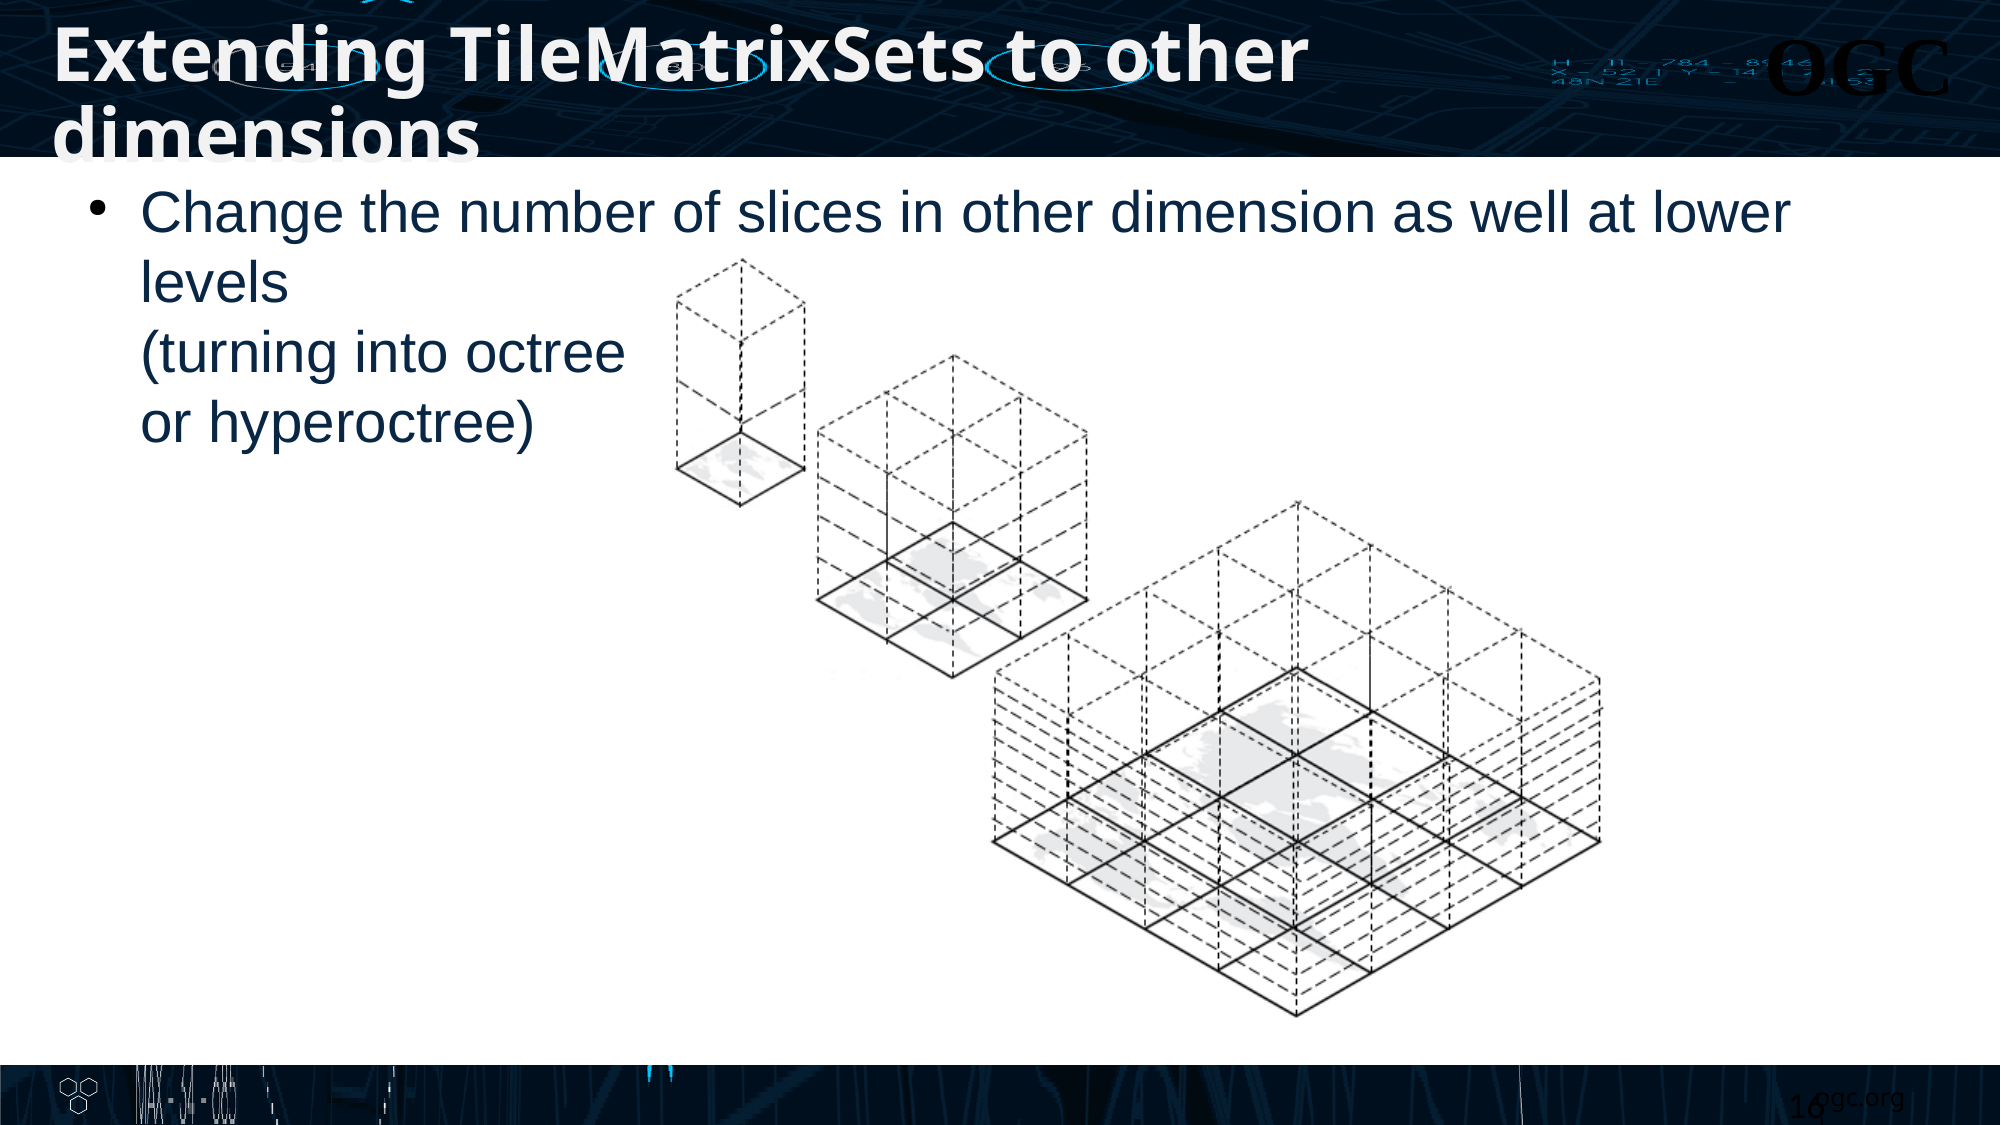

# Extending TileMatrixSets to other dimensions
Change the number of slices in other dimension as well at lower levels
(turning into octree
or hyperoctree)